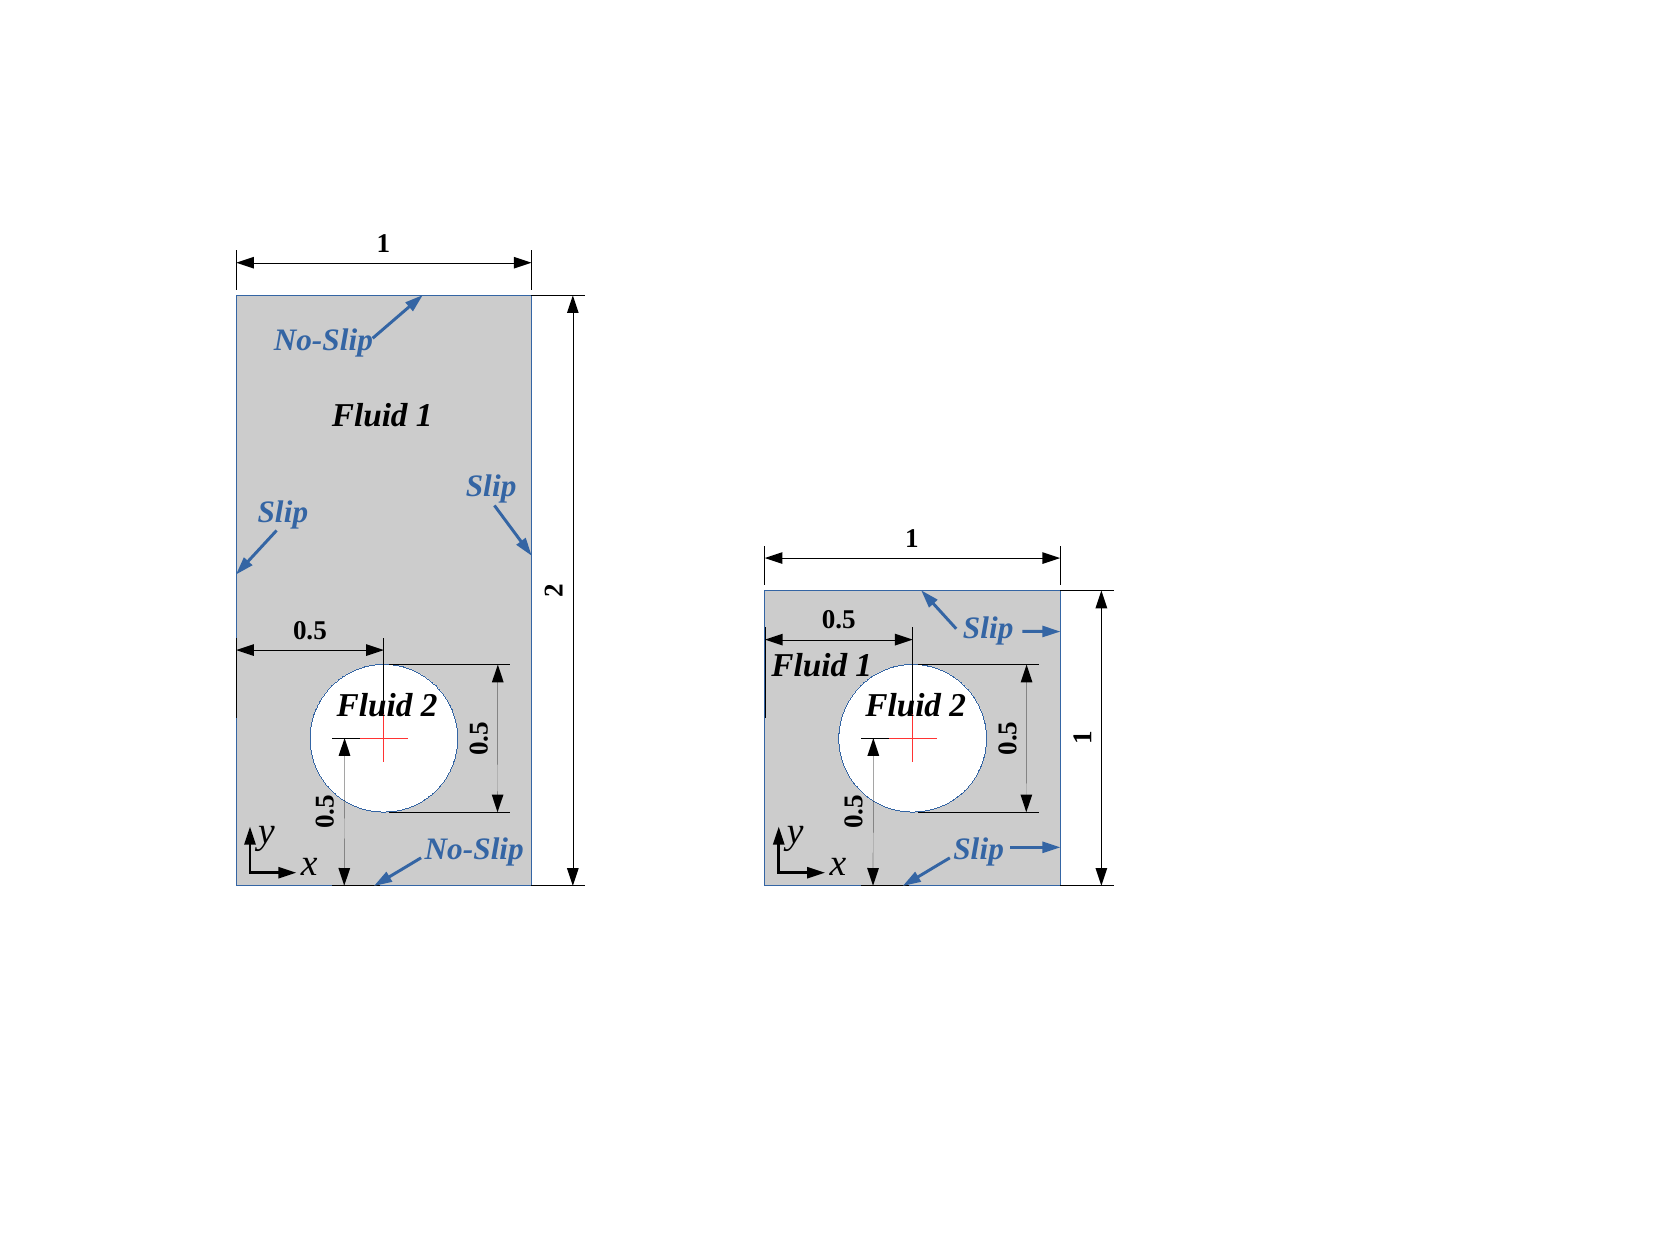

No-Slip
Fluid 1
Slip
Slip
Slip
Fluid 1
Fluid 2
Fluid 2
y
x
y
No-Slip
Slip
x